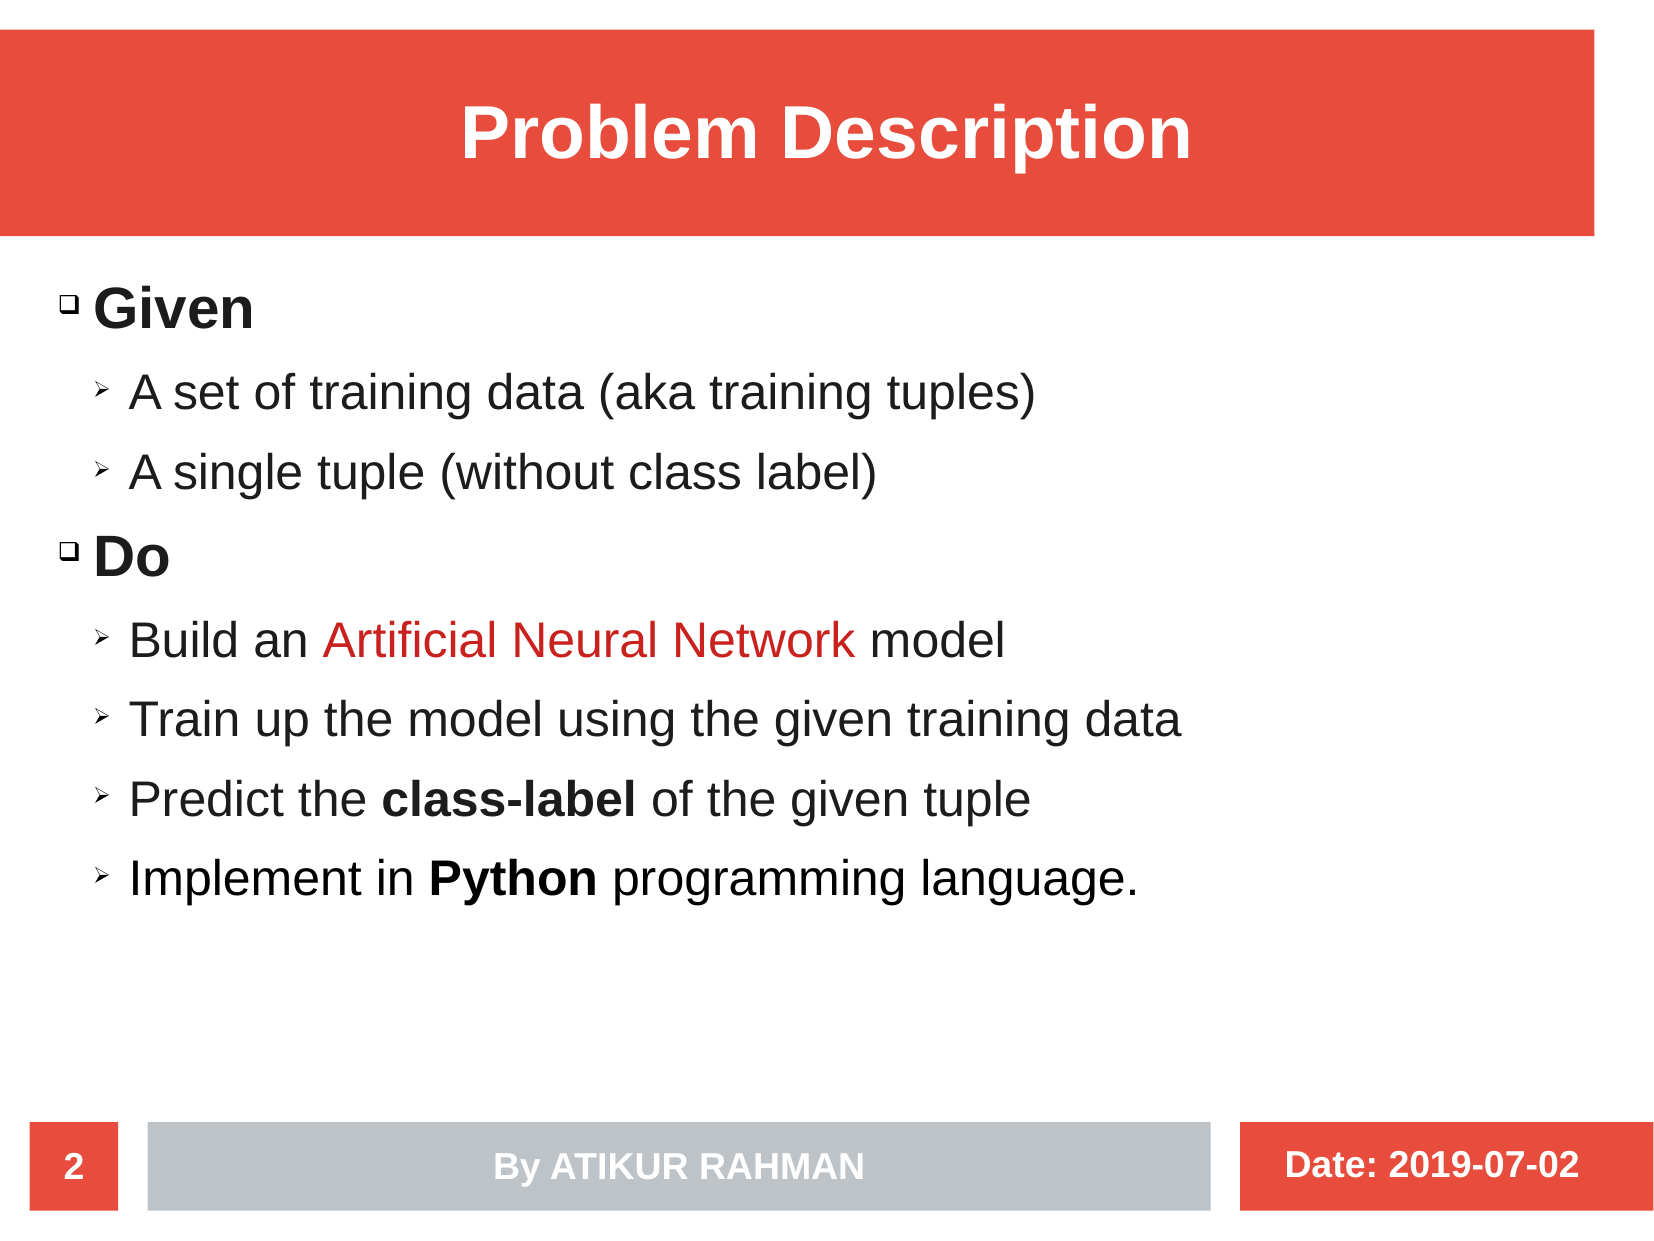

# Problem Description
Given
A set of training data (aka training tuples)
A single tuple (without class label)
Do
Build an Artificial Neural Network model
Train up the model using the given training data
Predict the class-label of the given tuple
Implement in Python programming language.
2
By ATIKUR RAHMAN
Date: 2019-07-02